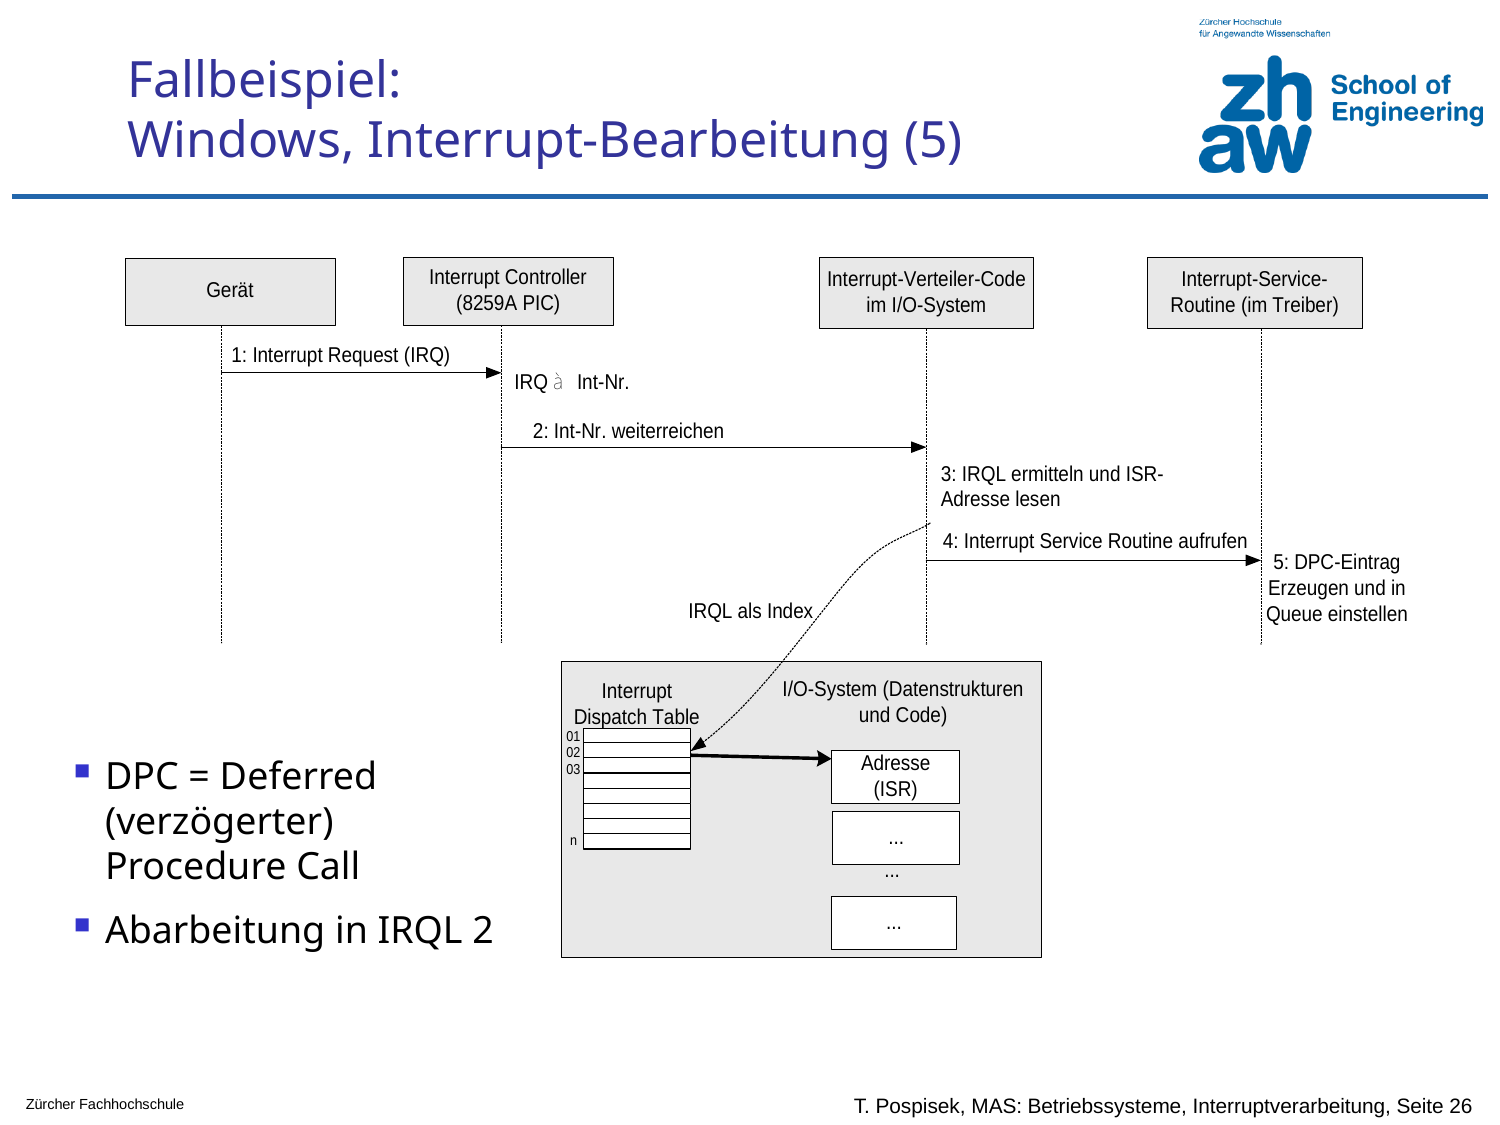

# Fallbeispiel: Windows, Interrupt-Bearbeitung (5)
DPC = Deferred (verzögerter) Procedure Call
Abarbeitung in IRQL 2